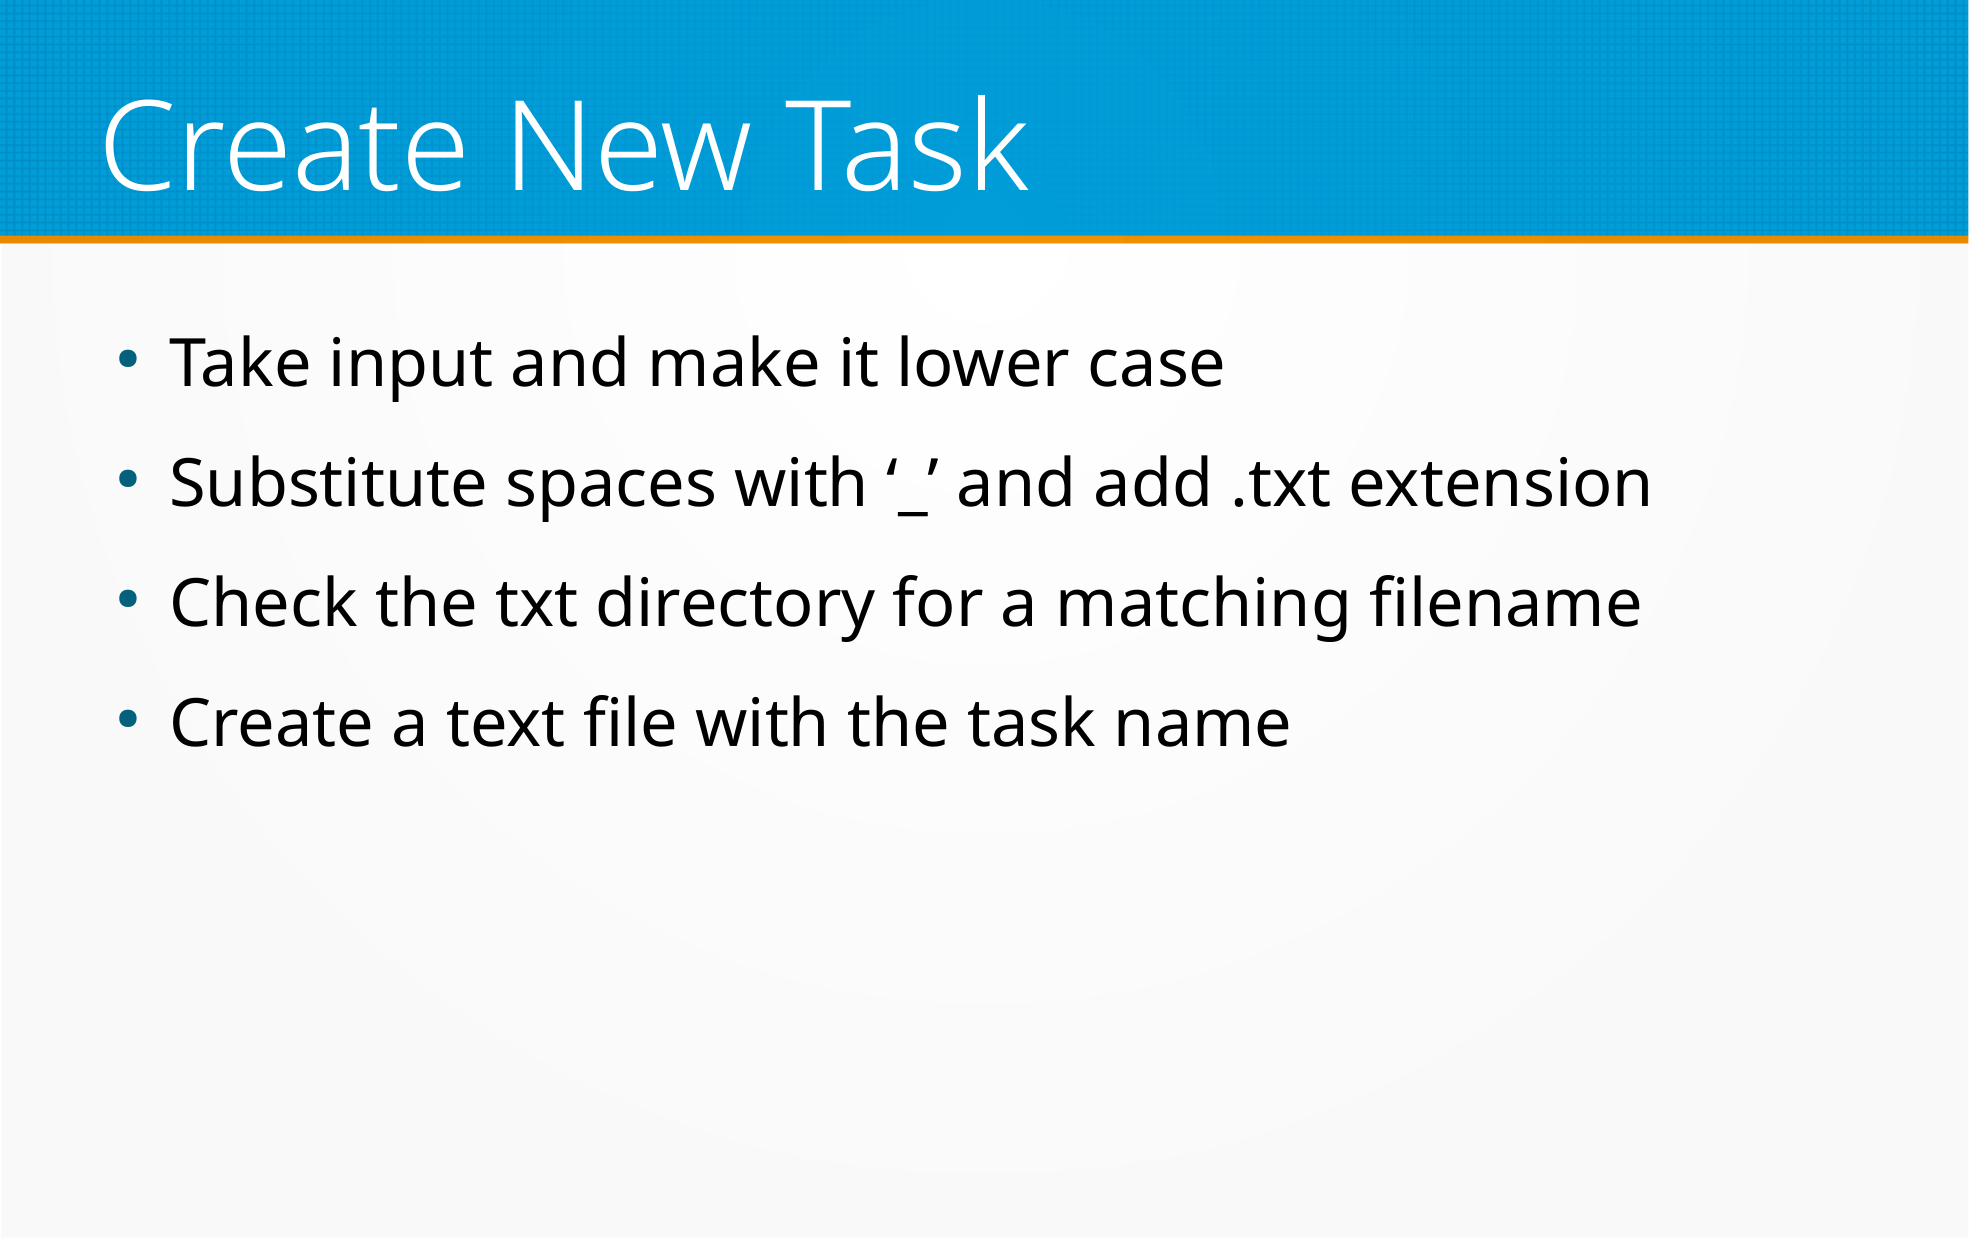

# Create New Task
Take input and make it lower case
Substitute spaces with ‘_’ and add .txt extension
Check the txt directory for a matching filename
Create a text file with the task name